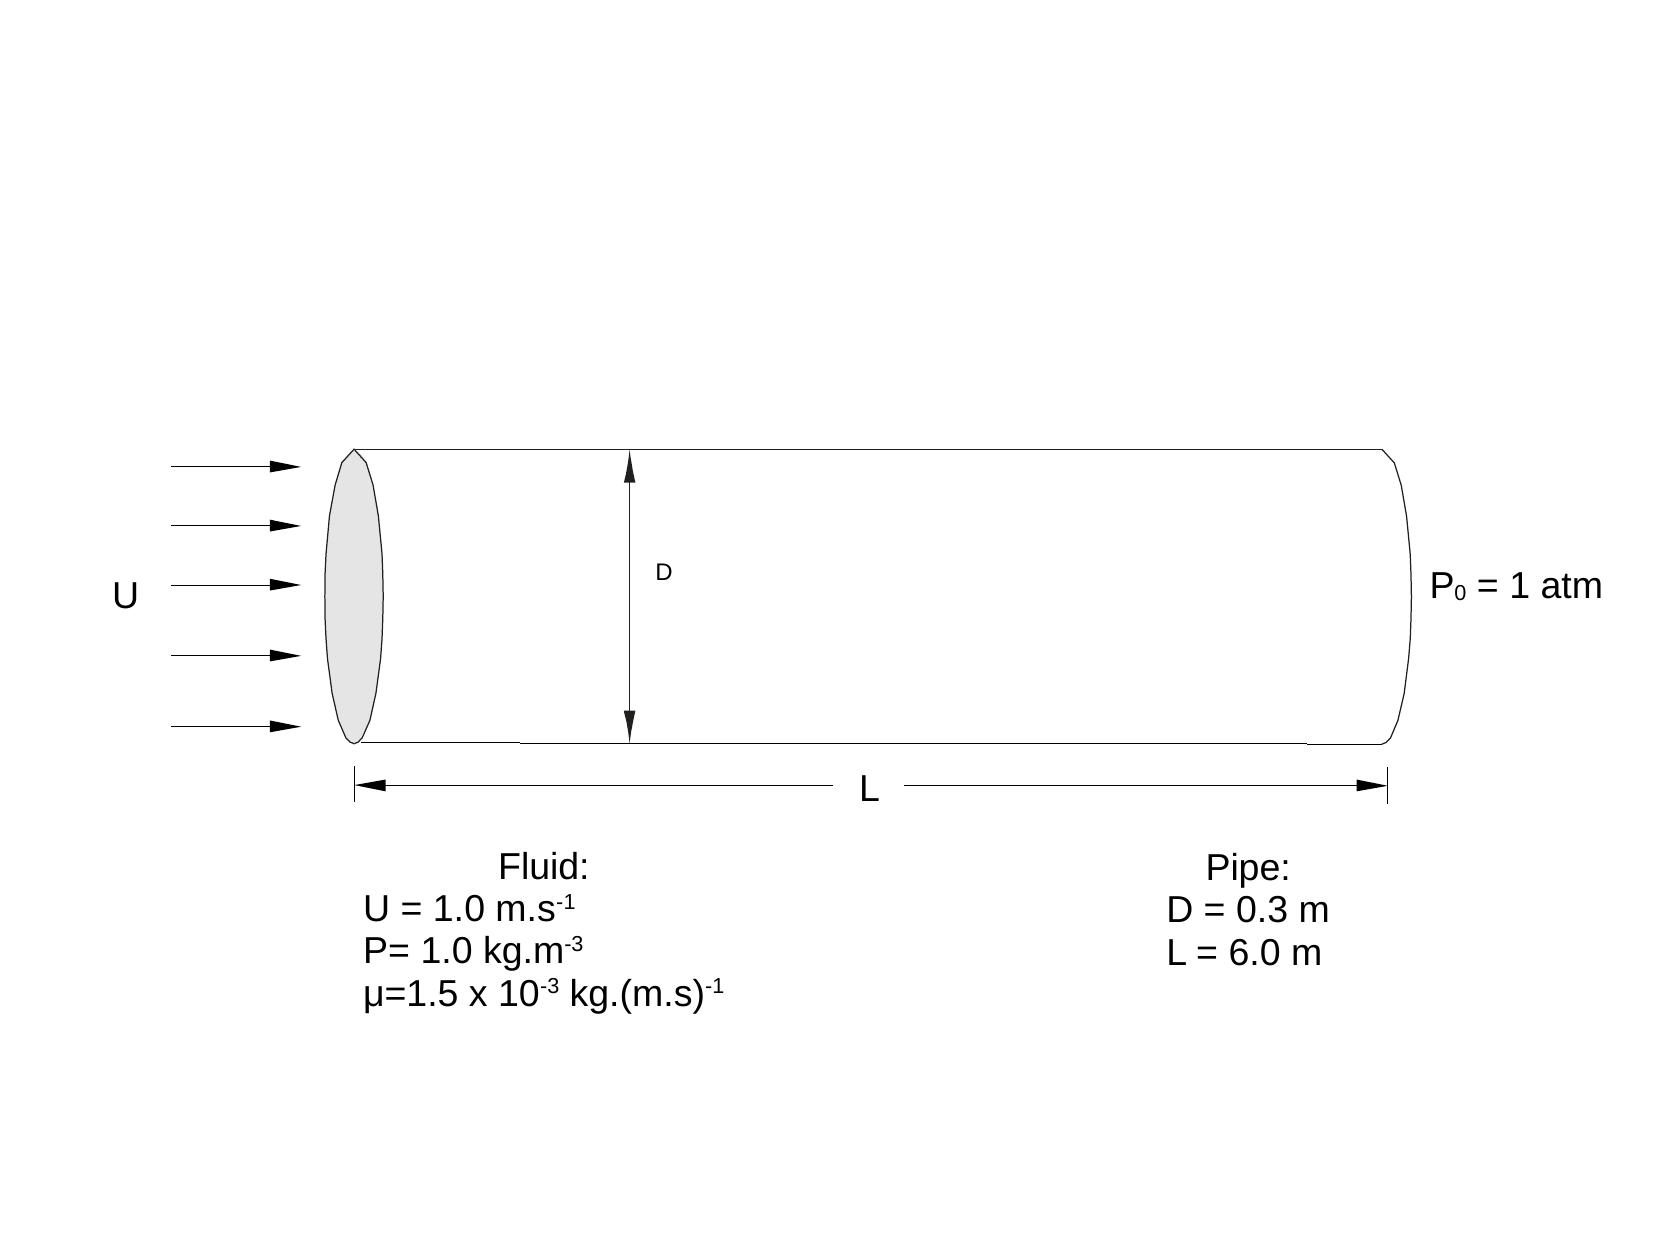

D
P0 = 1 atm
U
L
Fluid:
U = 1.0 m.s-1
Ρ= 1.0 kg.m-3
μ=1.5 x 10-3 kg.(m.s)-1
Pipe:
D = 0.3 m
L = 6.0 m